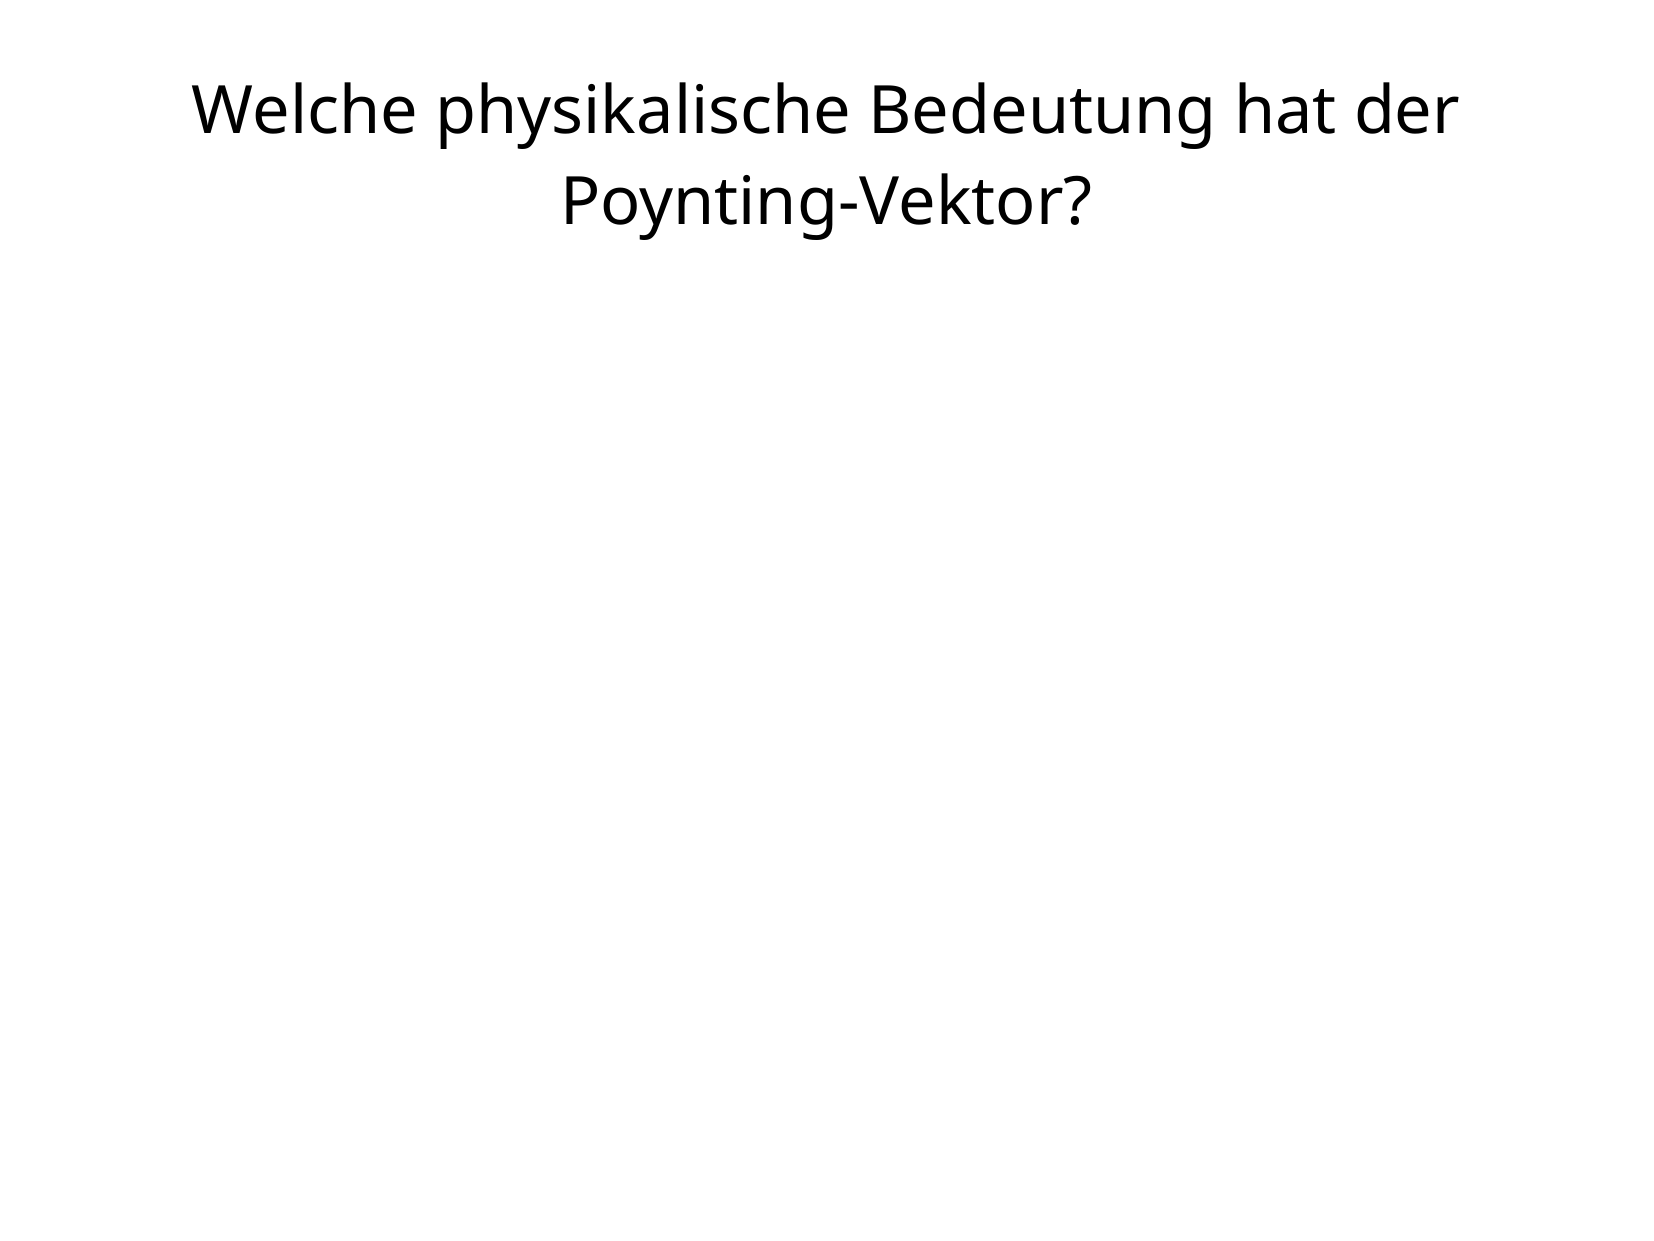

# Welche physikalische Bedeutung hat der Poynting-Vektor?